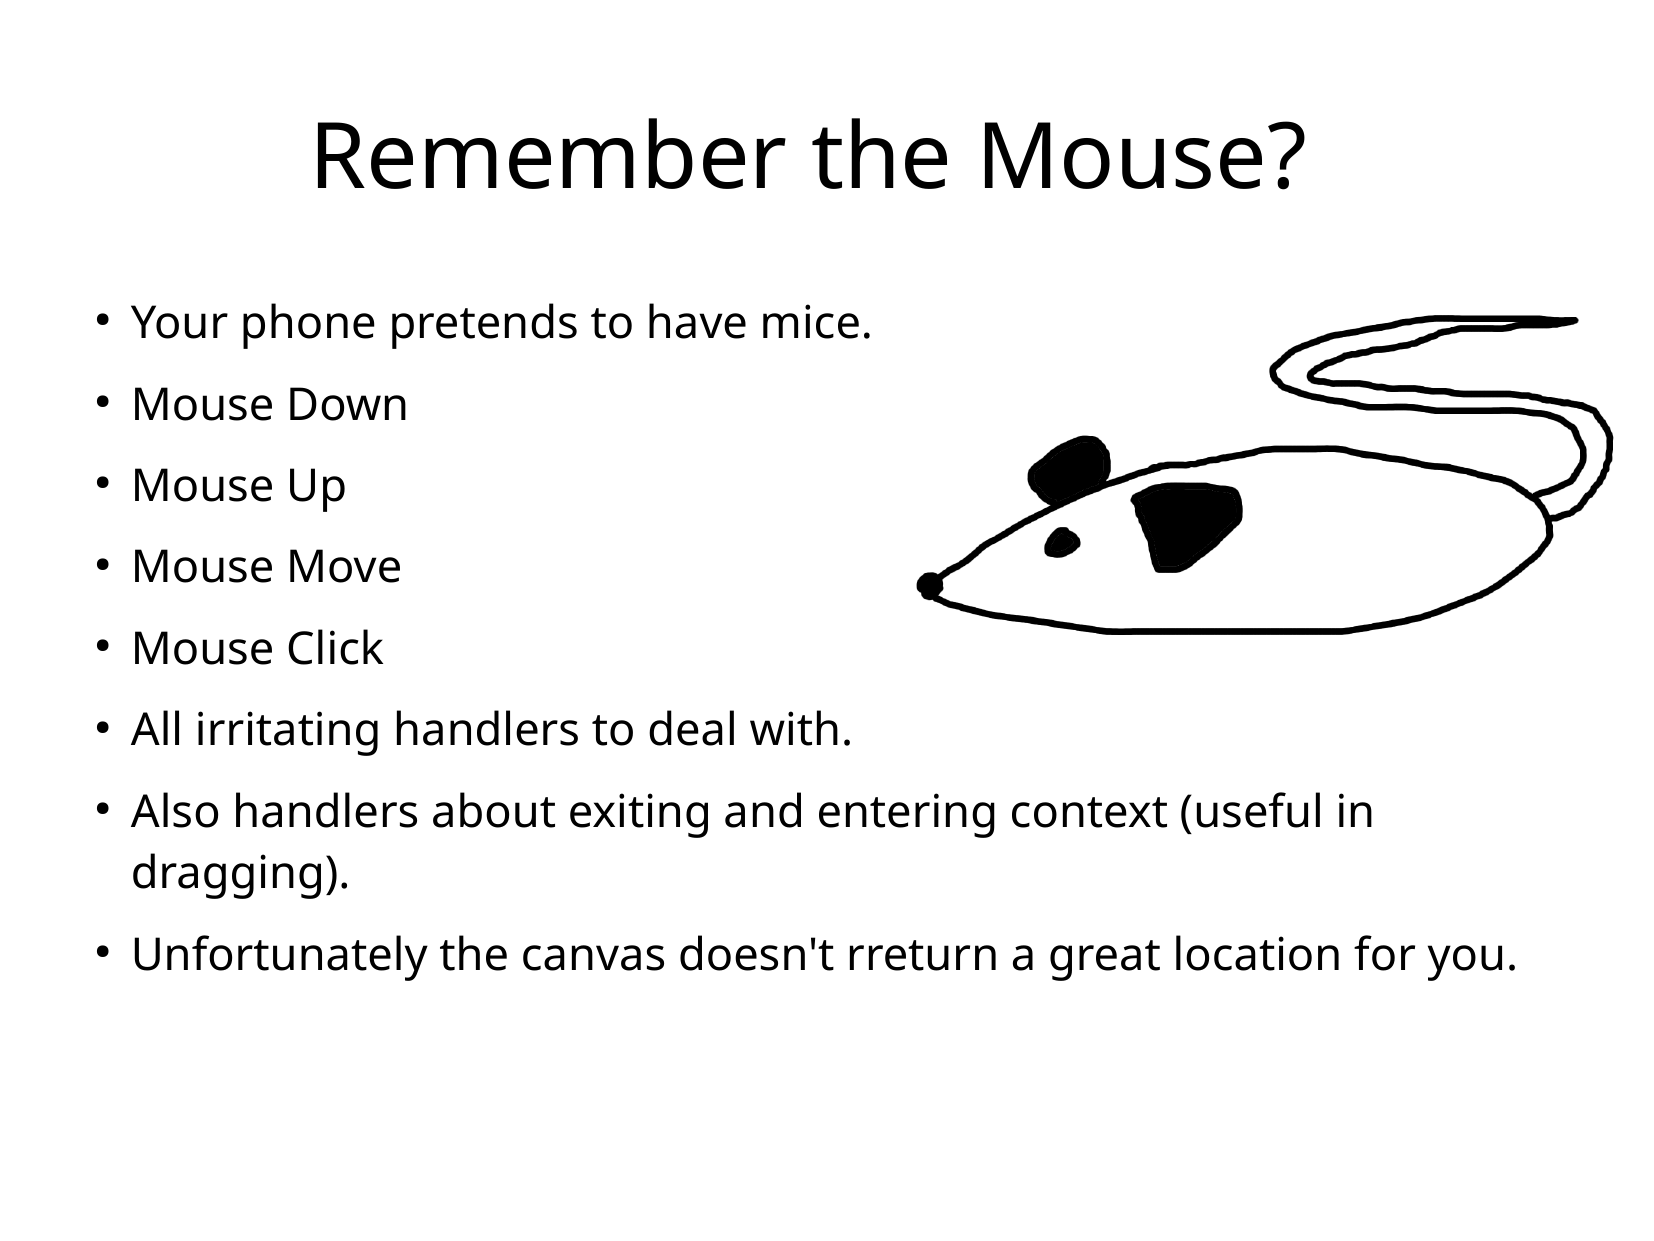

# Remember the Mouse?
Your phone pretends to have mice.
Mouse Down
Mouse Up
Mouse Move
Mouse Click
All irritating handlers to deal with.
Also handlers about exiting and entering context (useful in dragging).
Unfortunately the canvas doesn't rreturn a great location for you.